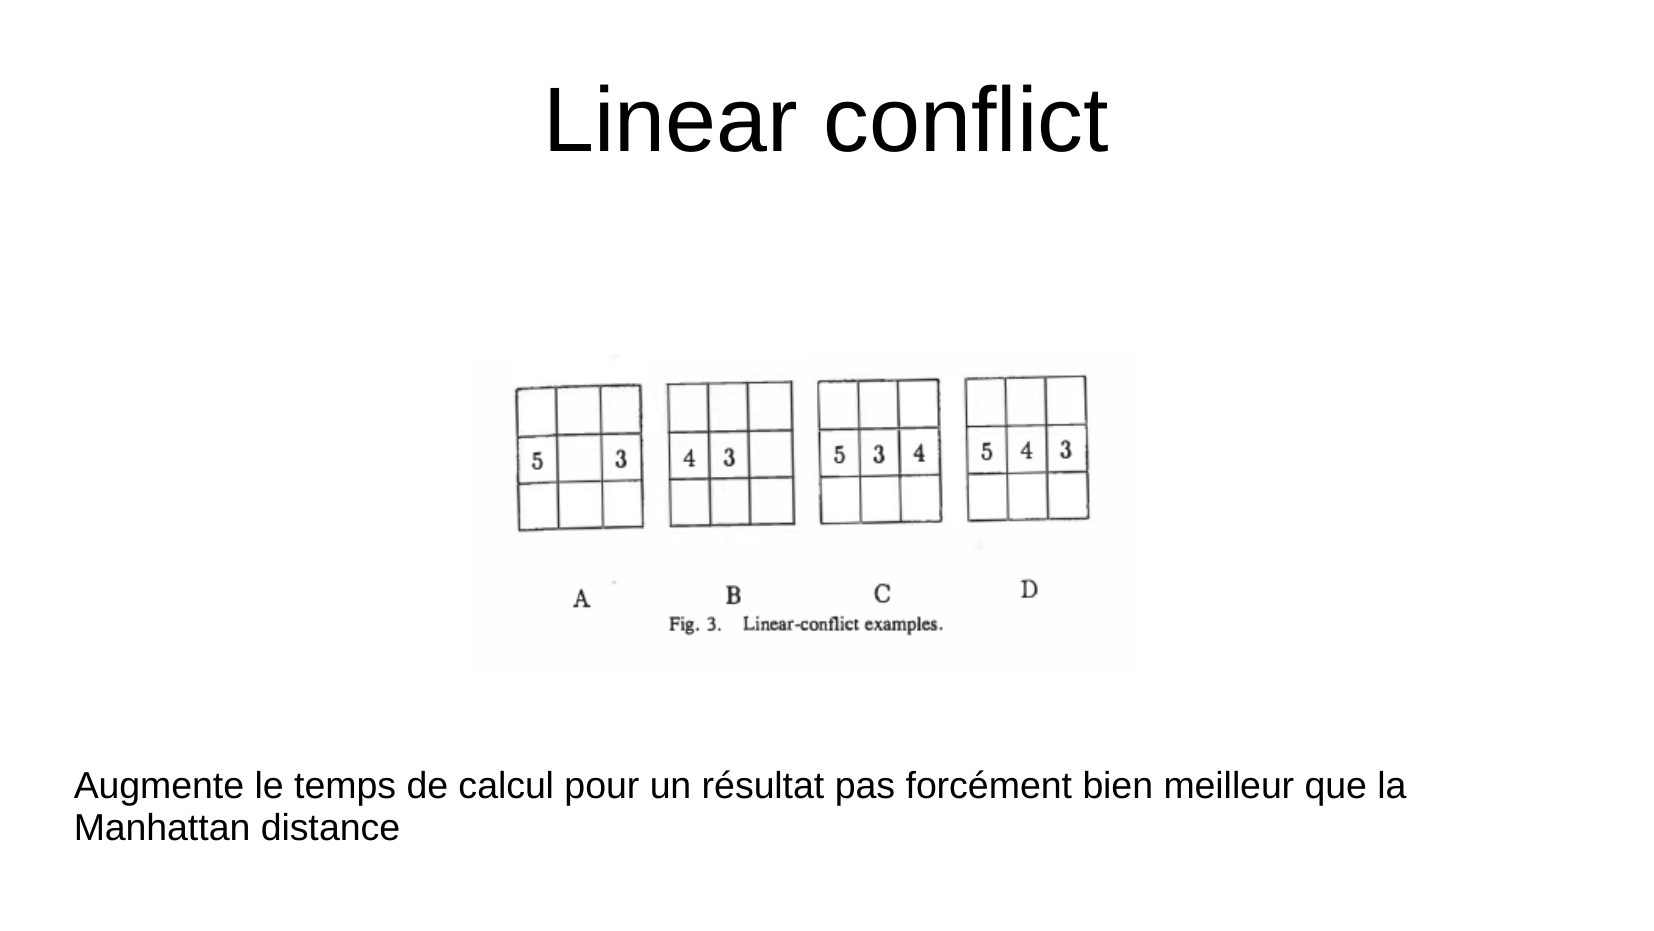

# Linear conflict
Augmente le temps de calcul pour un résultat pas forcément bien meilleur que la Manhattan distance